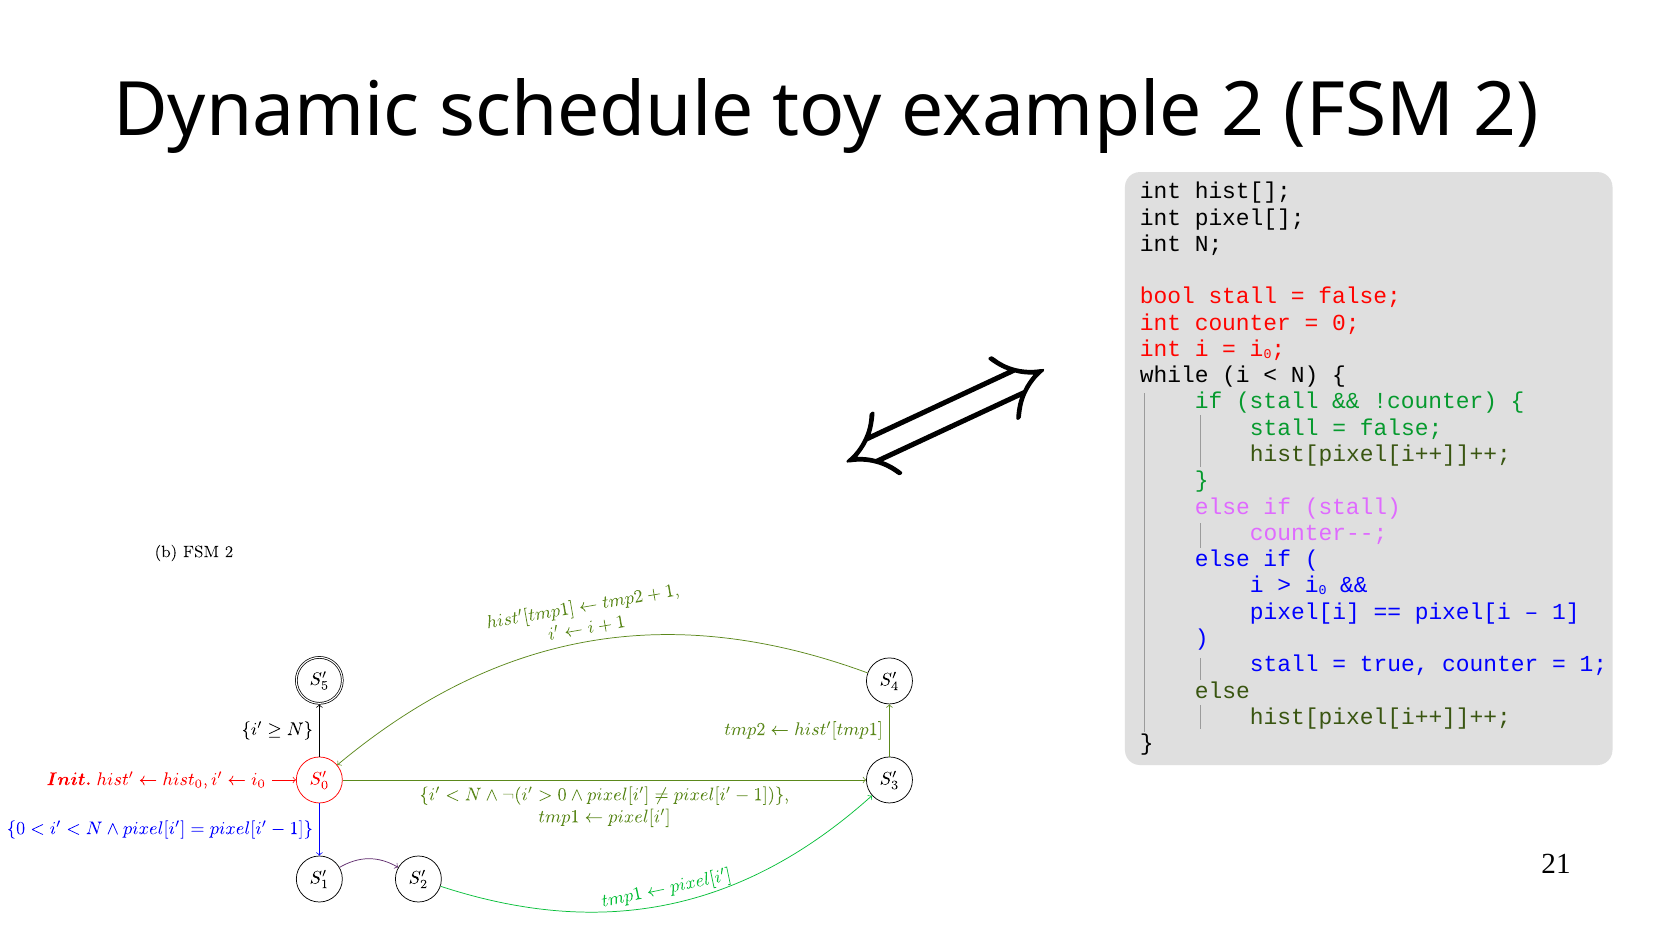

Dynamic schedule toy example 2 (FSM 2)
int hist[];
int pixel[];
int N;
bool stall = false;
int counter = 0;
int i = i0;
while (i < N) {
 if (stall && !counter) {
 stall = false;
 hist[pixel[i++]]++;
 }
 else if (stall)
 counter--;
 else if (
 i > i0 &&
 pixel[i] == pixel[i – 1]
 )
 stall = true, counter = 1;
 else
 hist[pixel[i++]]++;
}
21